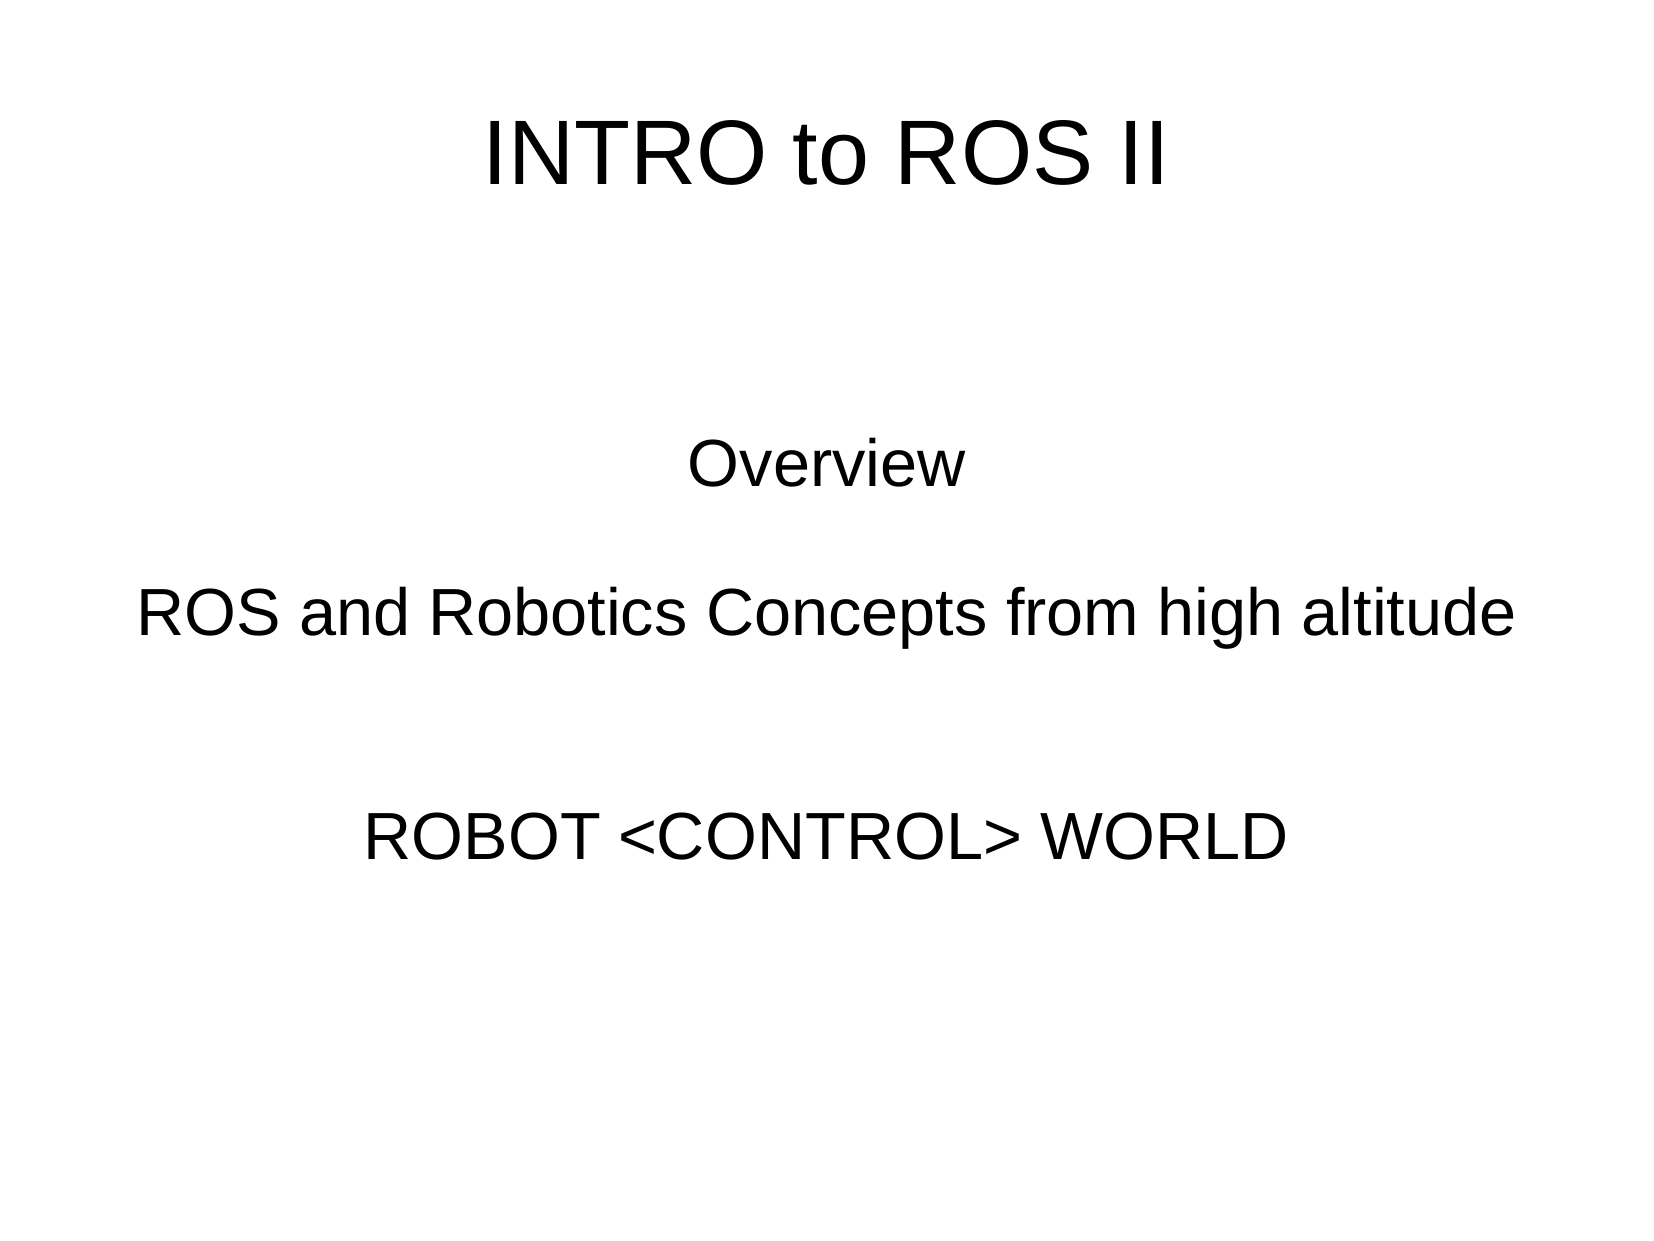

# INTRO to ROS II
Overview
ROS and Robotics Concepts from high altitude
ROBOT <CONTROL> WORLD